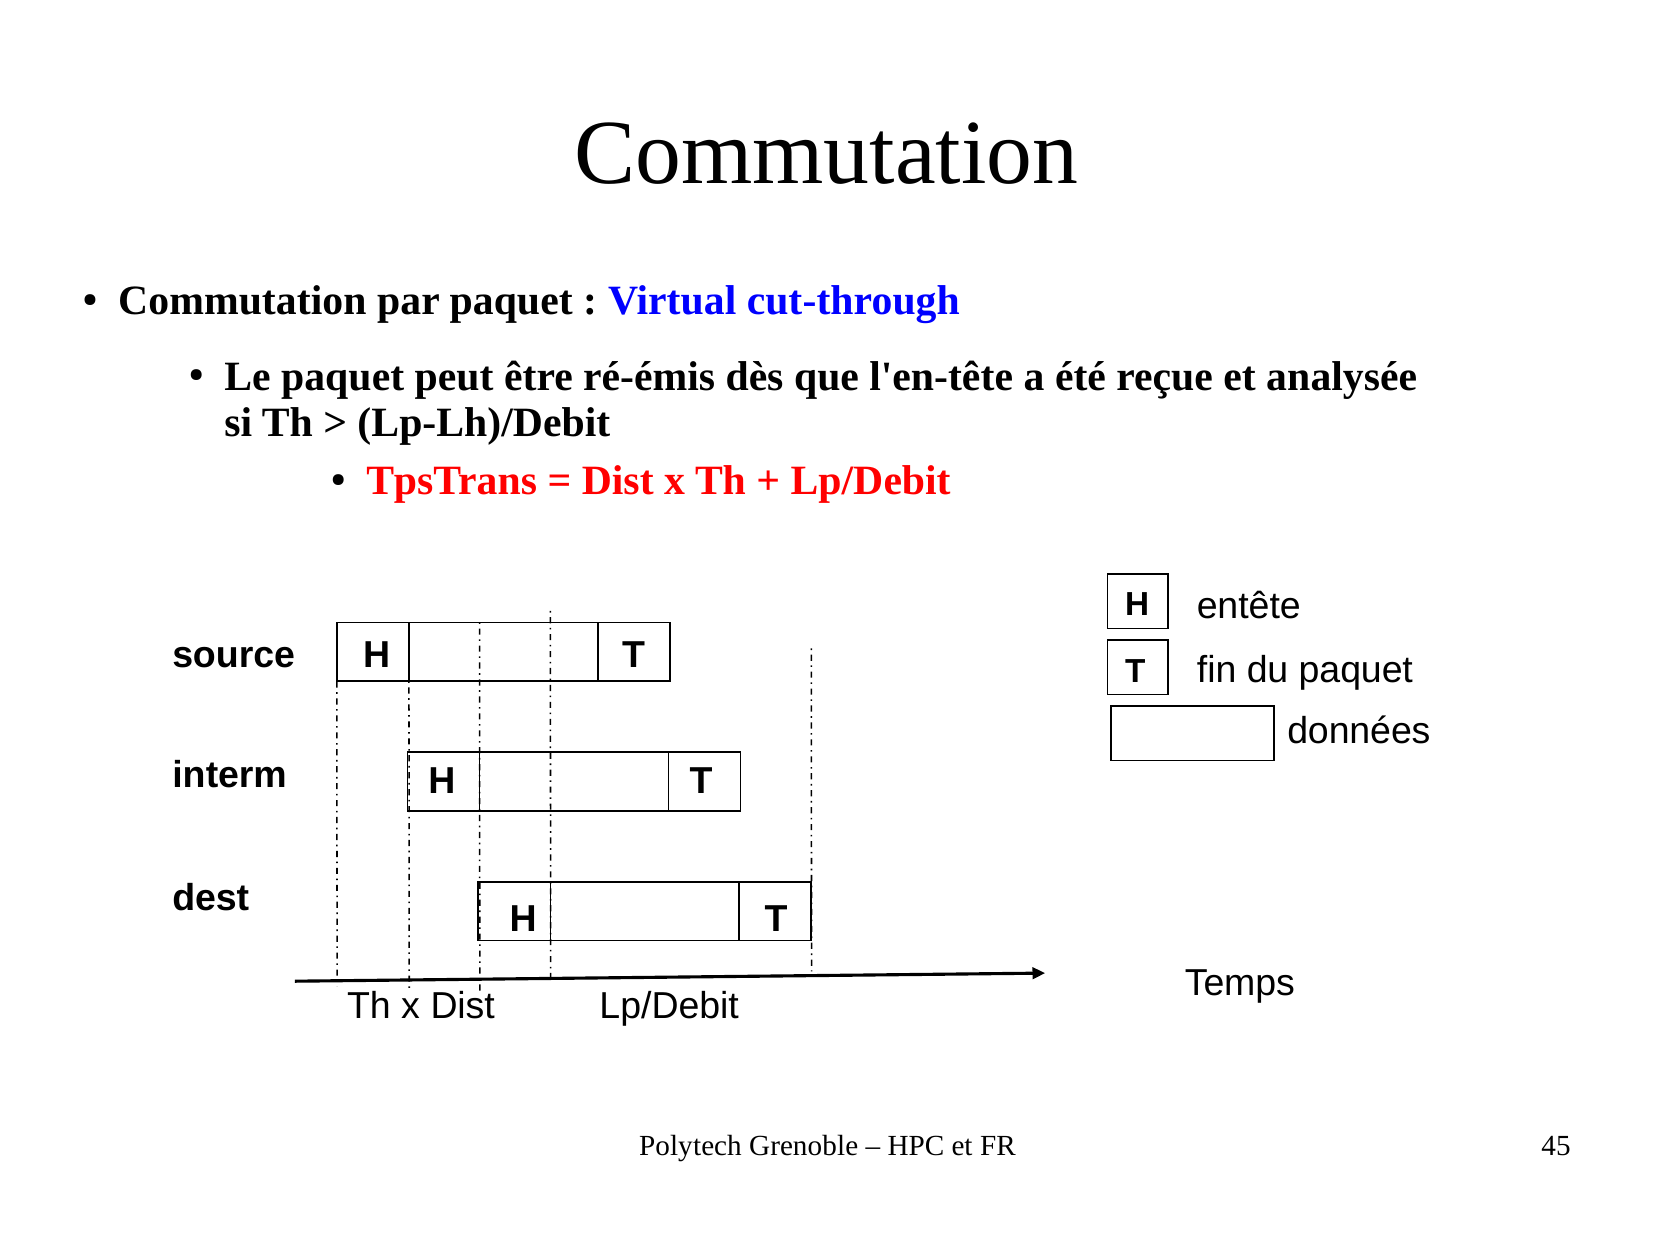

# Commutation
Commutation par paquet : Virtual cut-through
Le paquet peut être ré-émis dès que l'en-tête a été reçue et analysée si Th > (Lp-Lh)/Debit
TpsTrans = Dist x Th + Lp/Debit
entête
H
fin du paquet
T
données
H
T
source
interm
H
T
dest
H
T
Temps
Th x Dist Lp/Debit
Matthieu PAYET
45